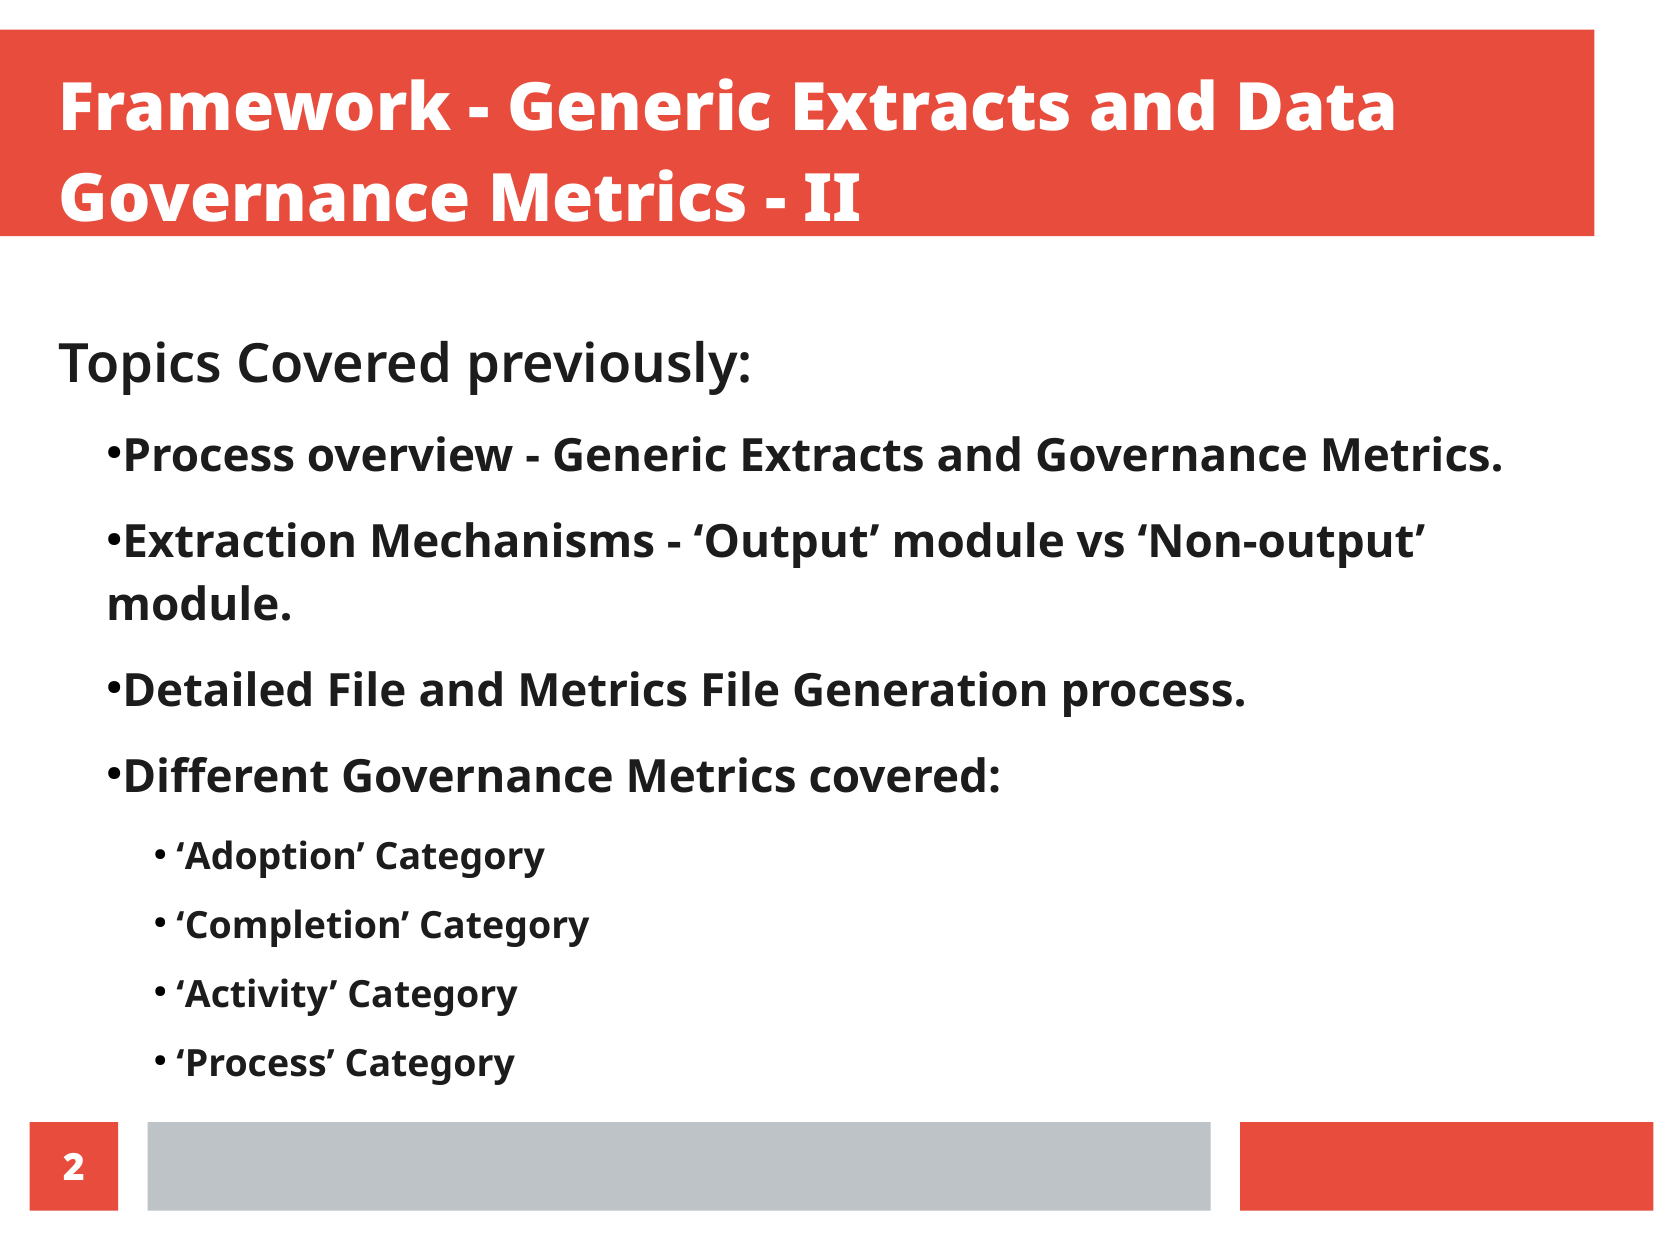

# Framework - Generic Extracts and Data Governance Metrics - II
Topics Covered previously:
Process overview - Generic Extracts and Governance Metrics.
Extraction Mechanisms - ‘Output’ module vs ‘Non-output’ module.
Detailed File and Metrics File Generation process.
Different Governance Metrics covered:
 ‘Adoption’ Category
 ‘Completion’ Category
 ‘Activity’ Category
 ‘Process’ Category
2